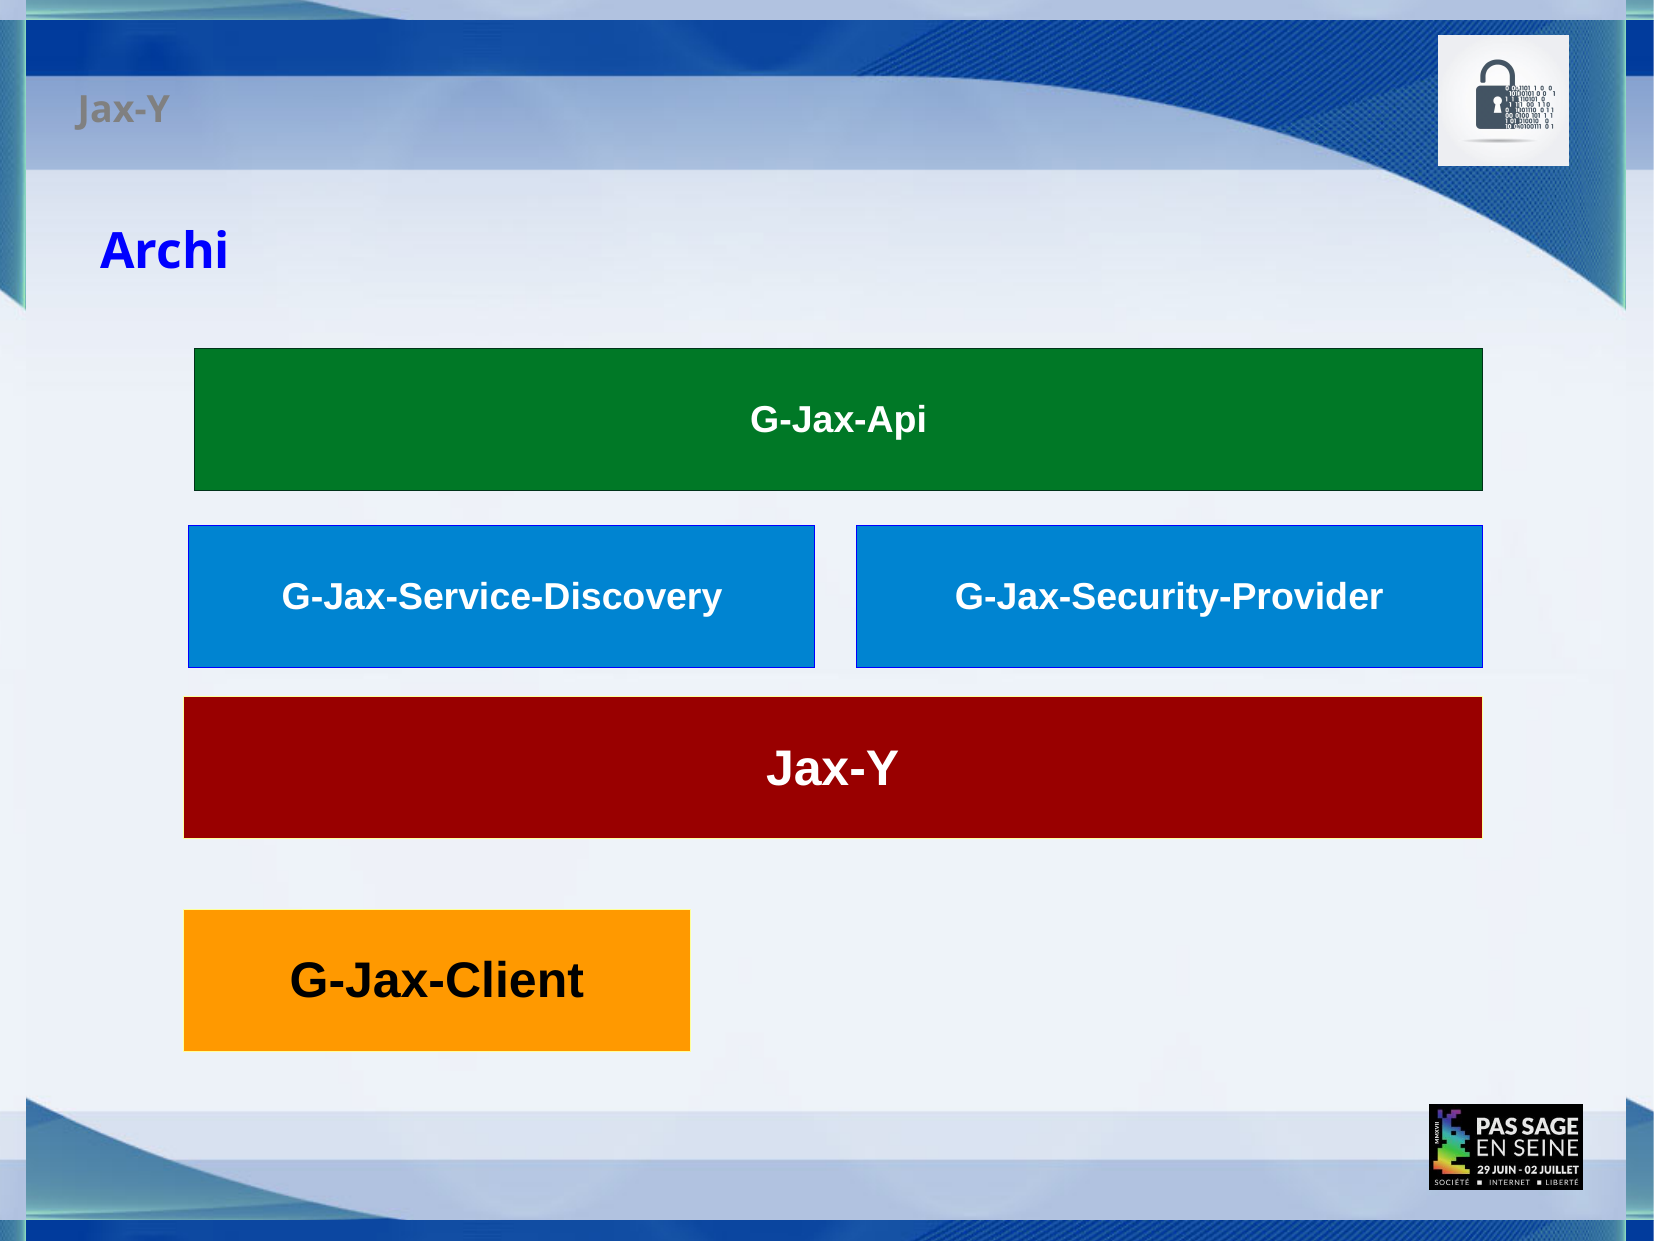

# Jax-Y
Archi
G-Jax-Api
G-Jax-Service-Discovery
G-Jax-Security-Provider
Jax-Y
G-Jax-Client